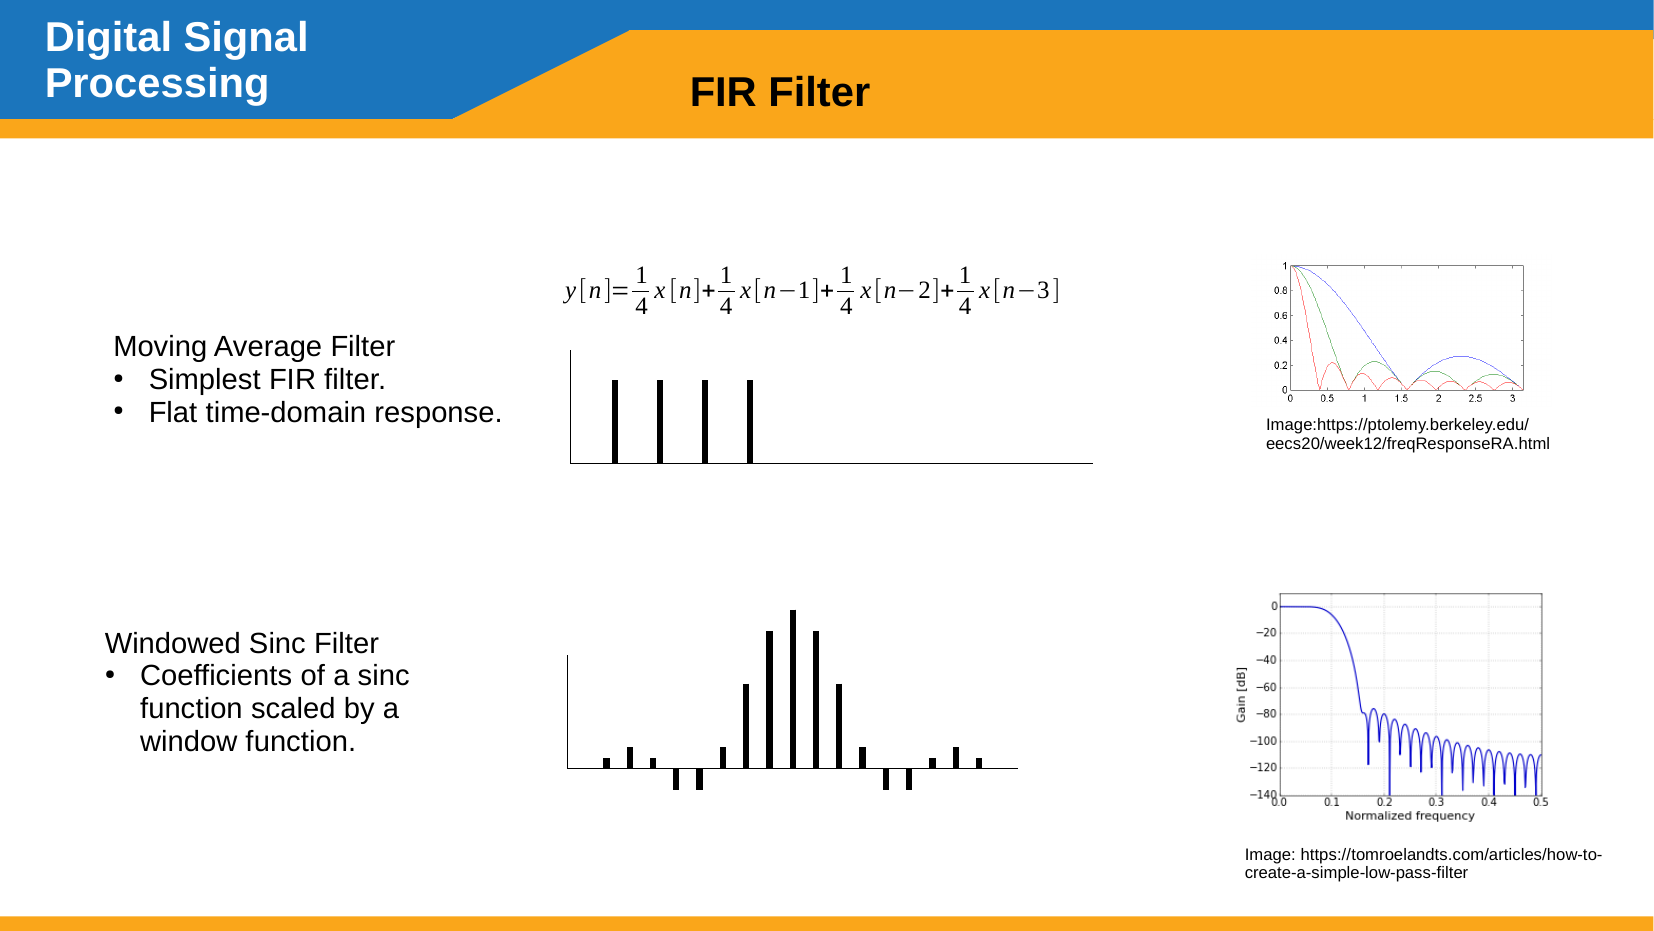

Digital Signal Processing
FIR Filter
Moving Average Filter
Simplest FIR filter.
Flat time-domain response.
Image:https://ptolemy.berkeley.edu/eecs20/week12/freqResponseRA.html
Windowed Sinc Filter
Coefficients of a sinc function scaled by a window function.
Image: https://tomroelandts.com/articles/how-to-create-a-simple-low-pass-filter